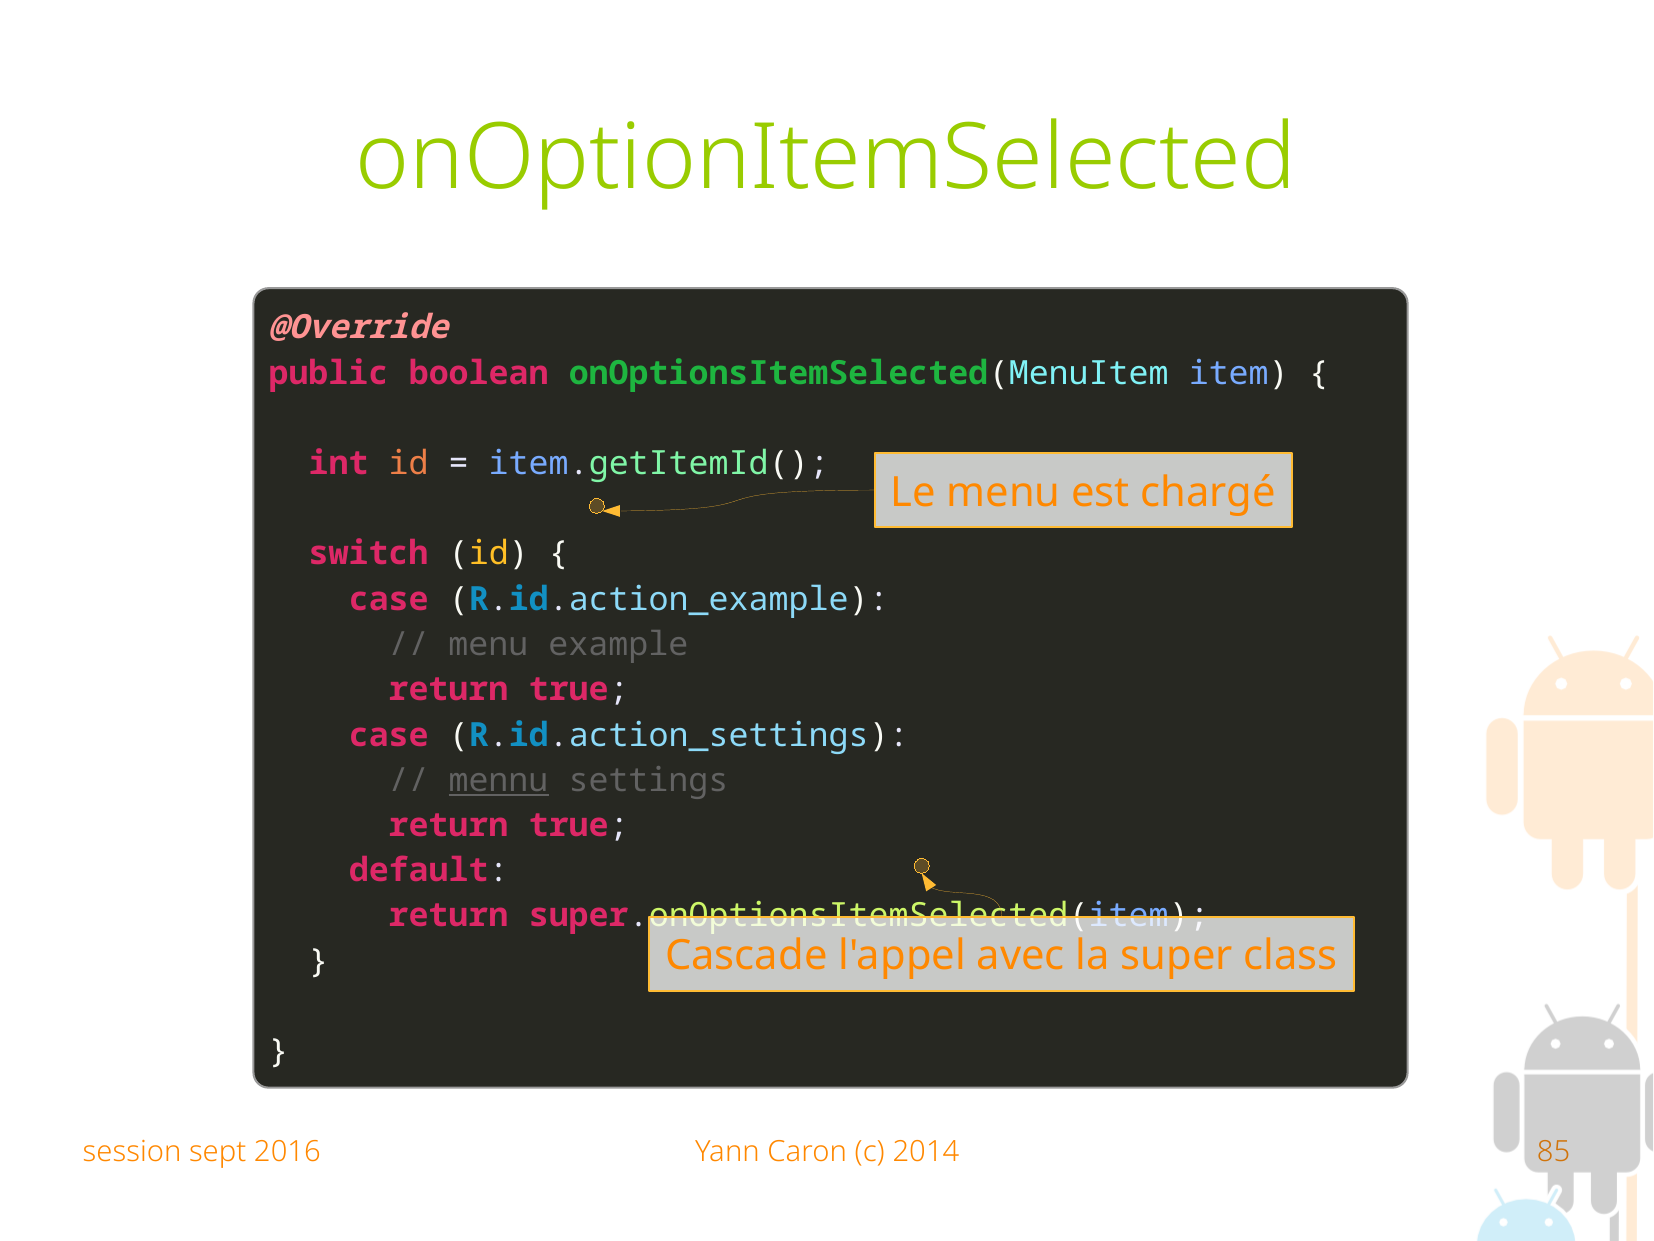

# onOptionItemSelected
@Override
public boolean onOptionsItemSelected(MenuItem item) {
 int id = item.getItemId();
 switch (id) {
 case (R.id.action_example):
 // menu example
 return true;
 case (R.id.action_settings):
 // mennu settings
 return true;
 default:
 return super.onOptionsItemSelected(item);
 }
}
Le menu est chargé
Cascade l'appel avec la super class
session sept 2016
Yann Caron (c) 2014
85